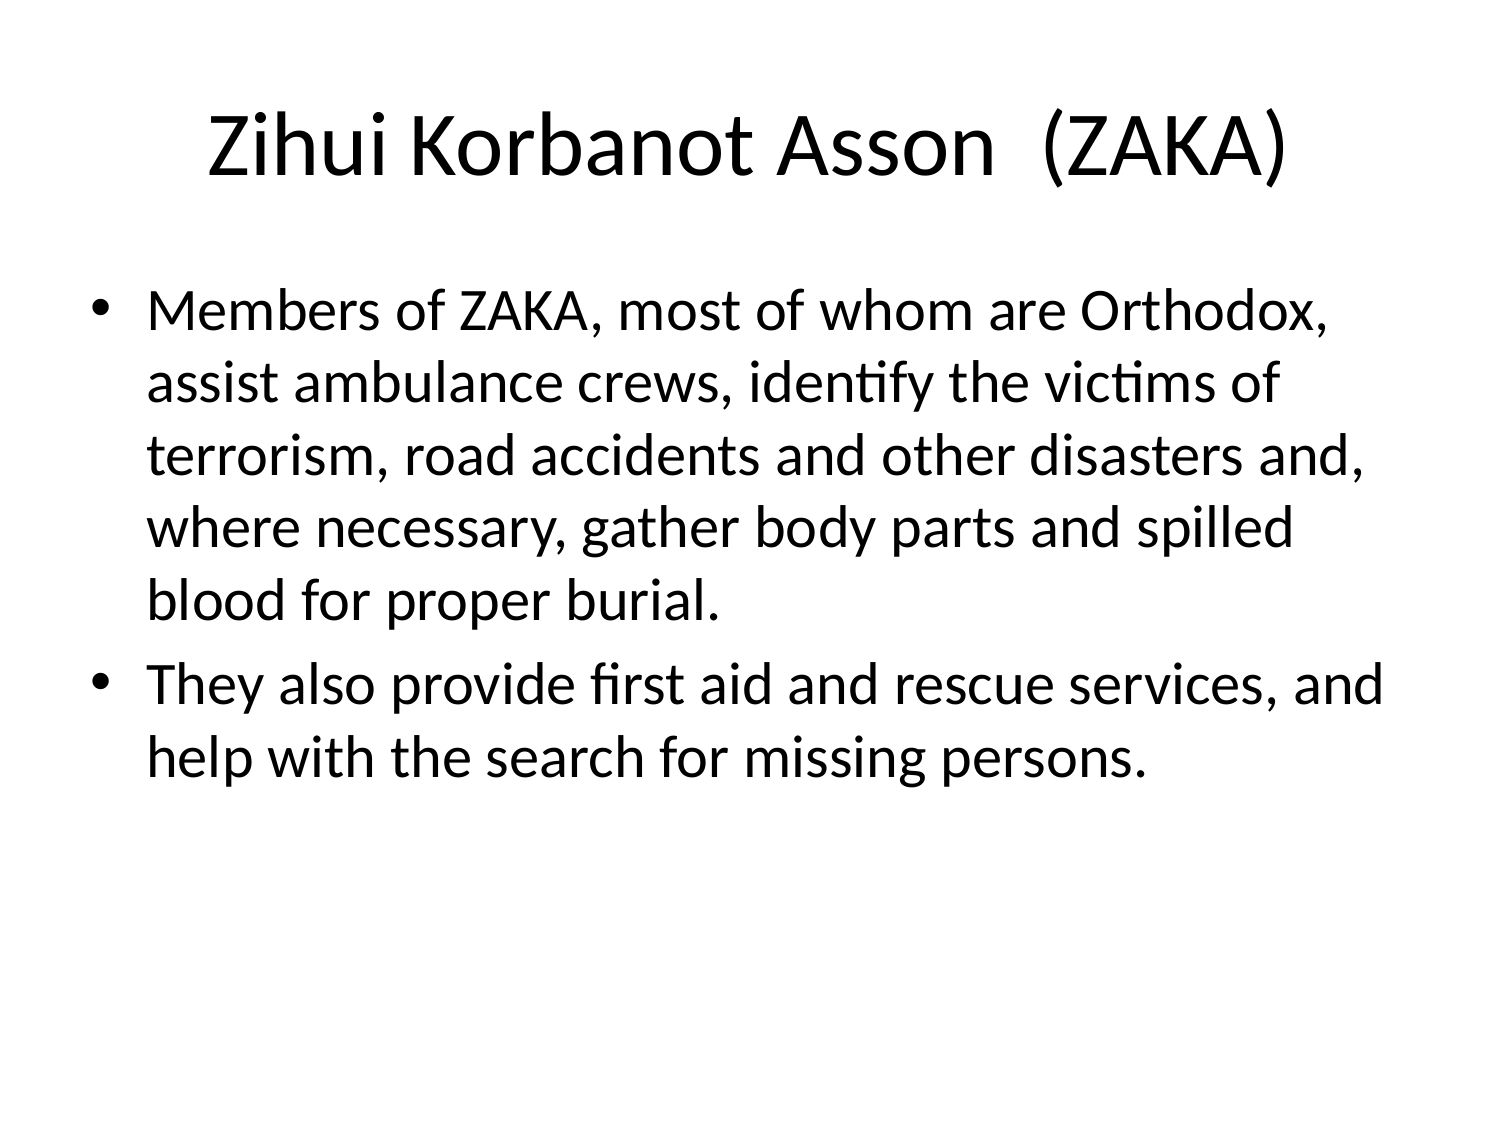

# Zihui Korbanot Asson (ZAKA)
Members of ZAKA, most of whom are Orthodox, assist ambulance crews, identify the victims of terrorism, road accidents and other disasters and, where necessary, gather body parts and spilled blood for proper burial.
They also provide first aid and rescue services, and help with the search for missing persons.